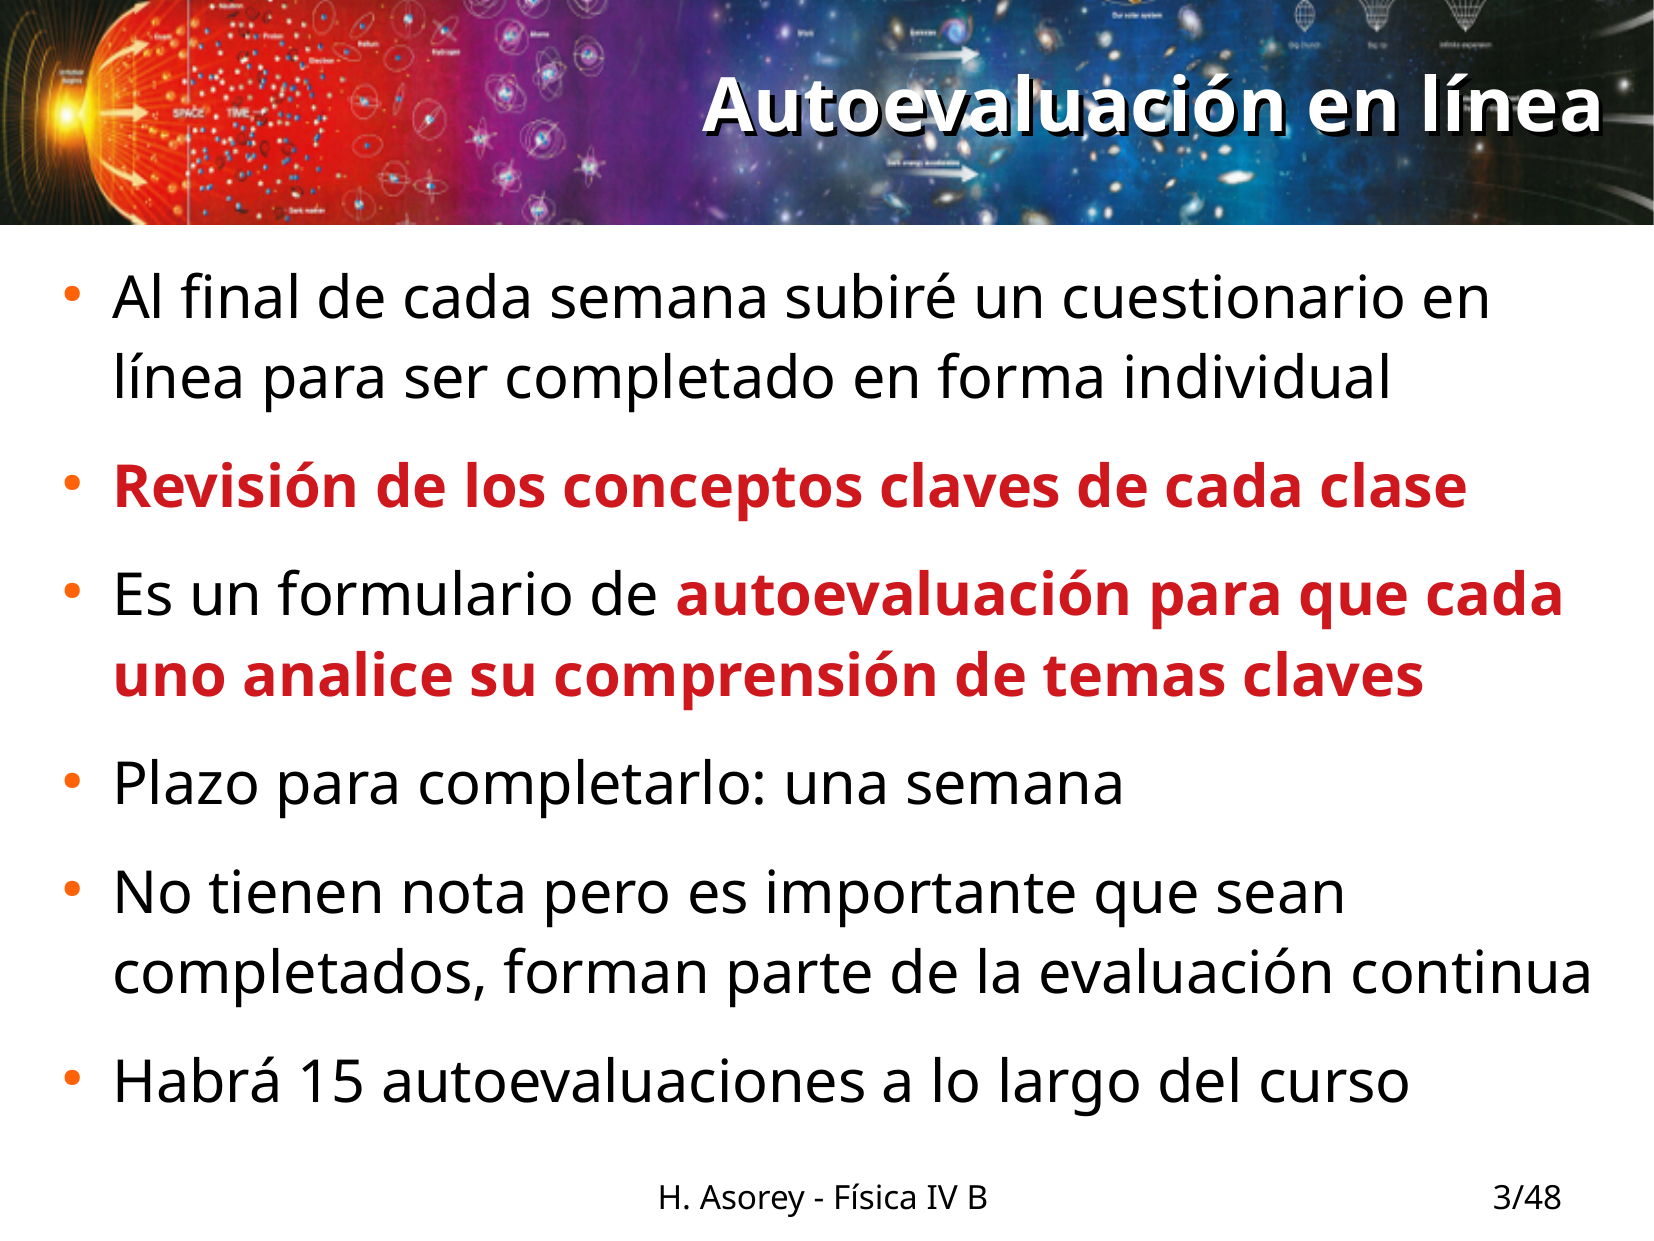

# Autoevaluación en línea
Al final de cada semana subiré un cuestionario en línea para ser completado en forma individual
Revisión de los conceptos claves de cada clase
Es un formulario de autoevaluación para que cada uno analice su comprensión de temas claves
Plazo para completarlo: una semana
No tienen nota pero es importante que sean completados, forman parte de la evaluación continua
Habrá 15 autoevaluaciones a lo largo del curso
H. Asorey - Física IV B
3